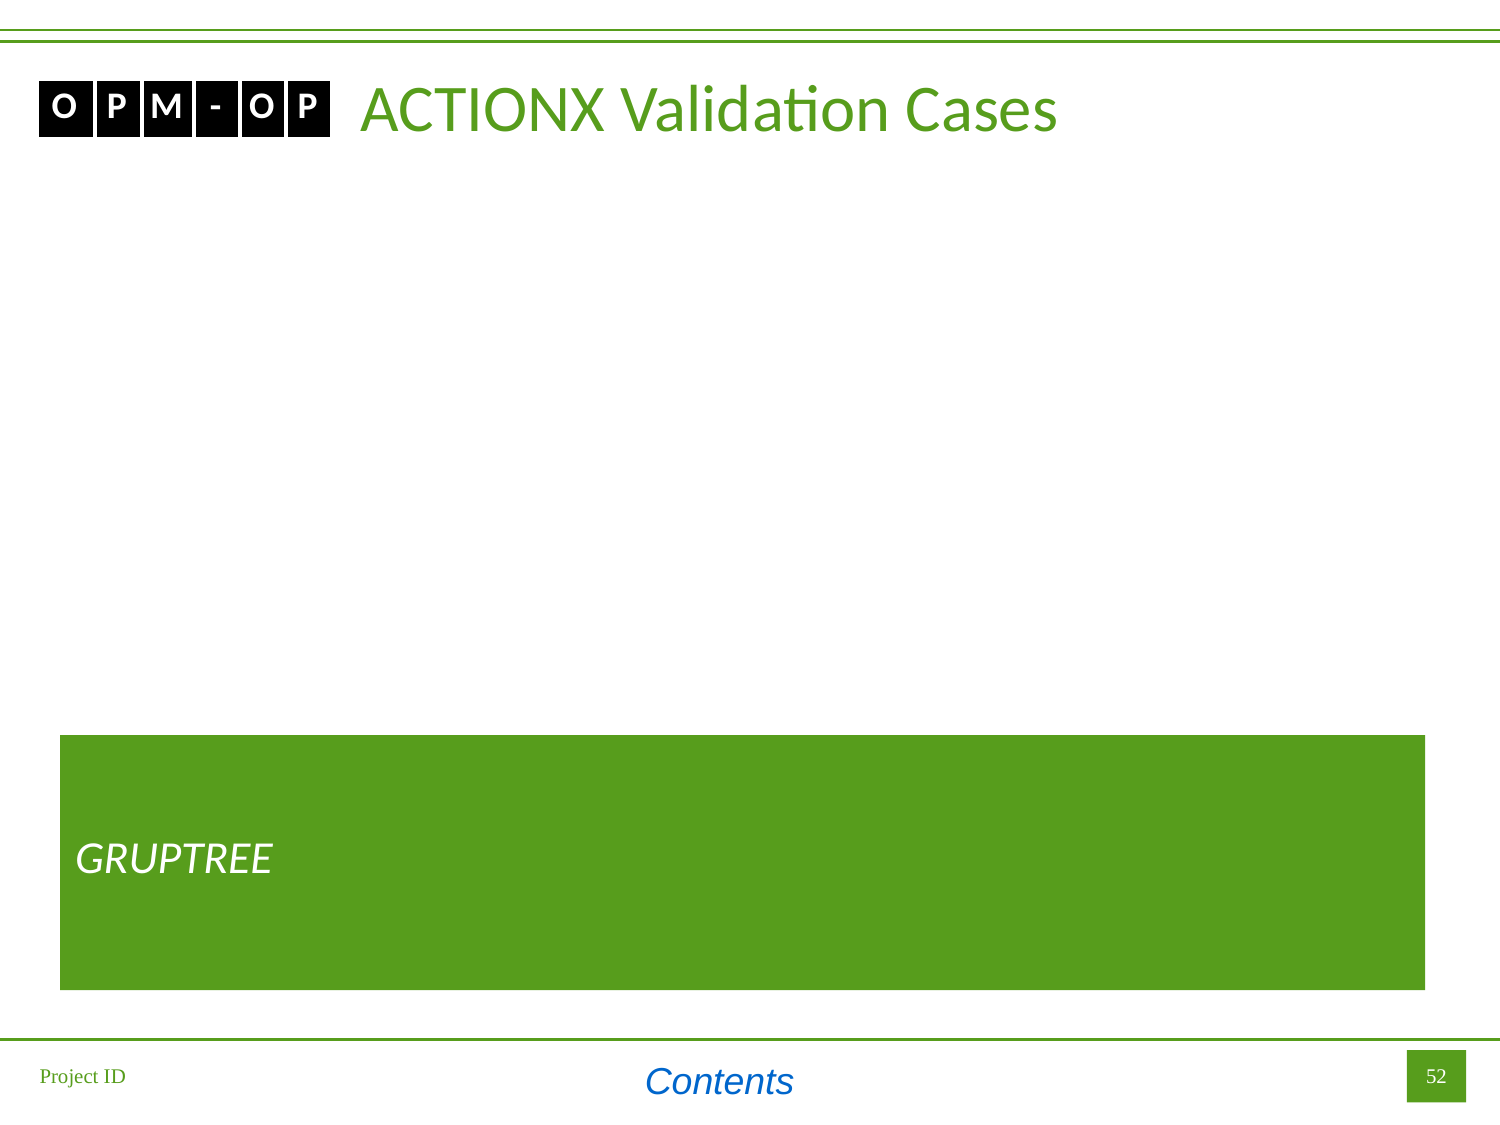

# ACTIONX Validation Cases
GRUPTREE
Project ID
52